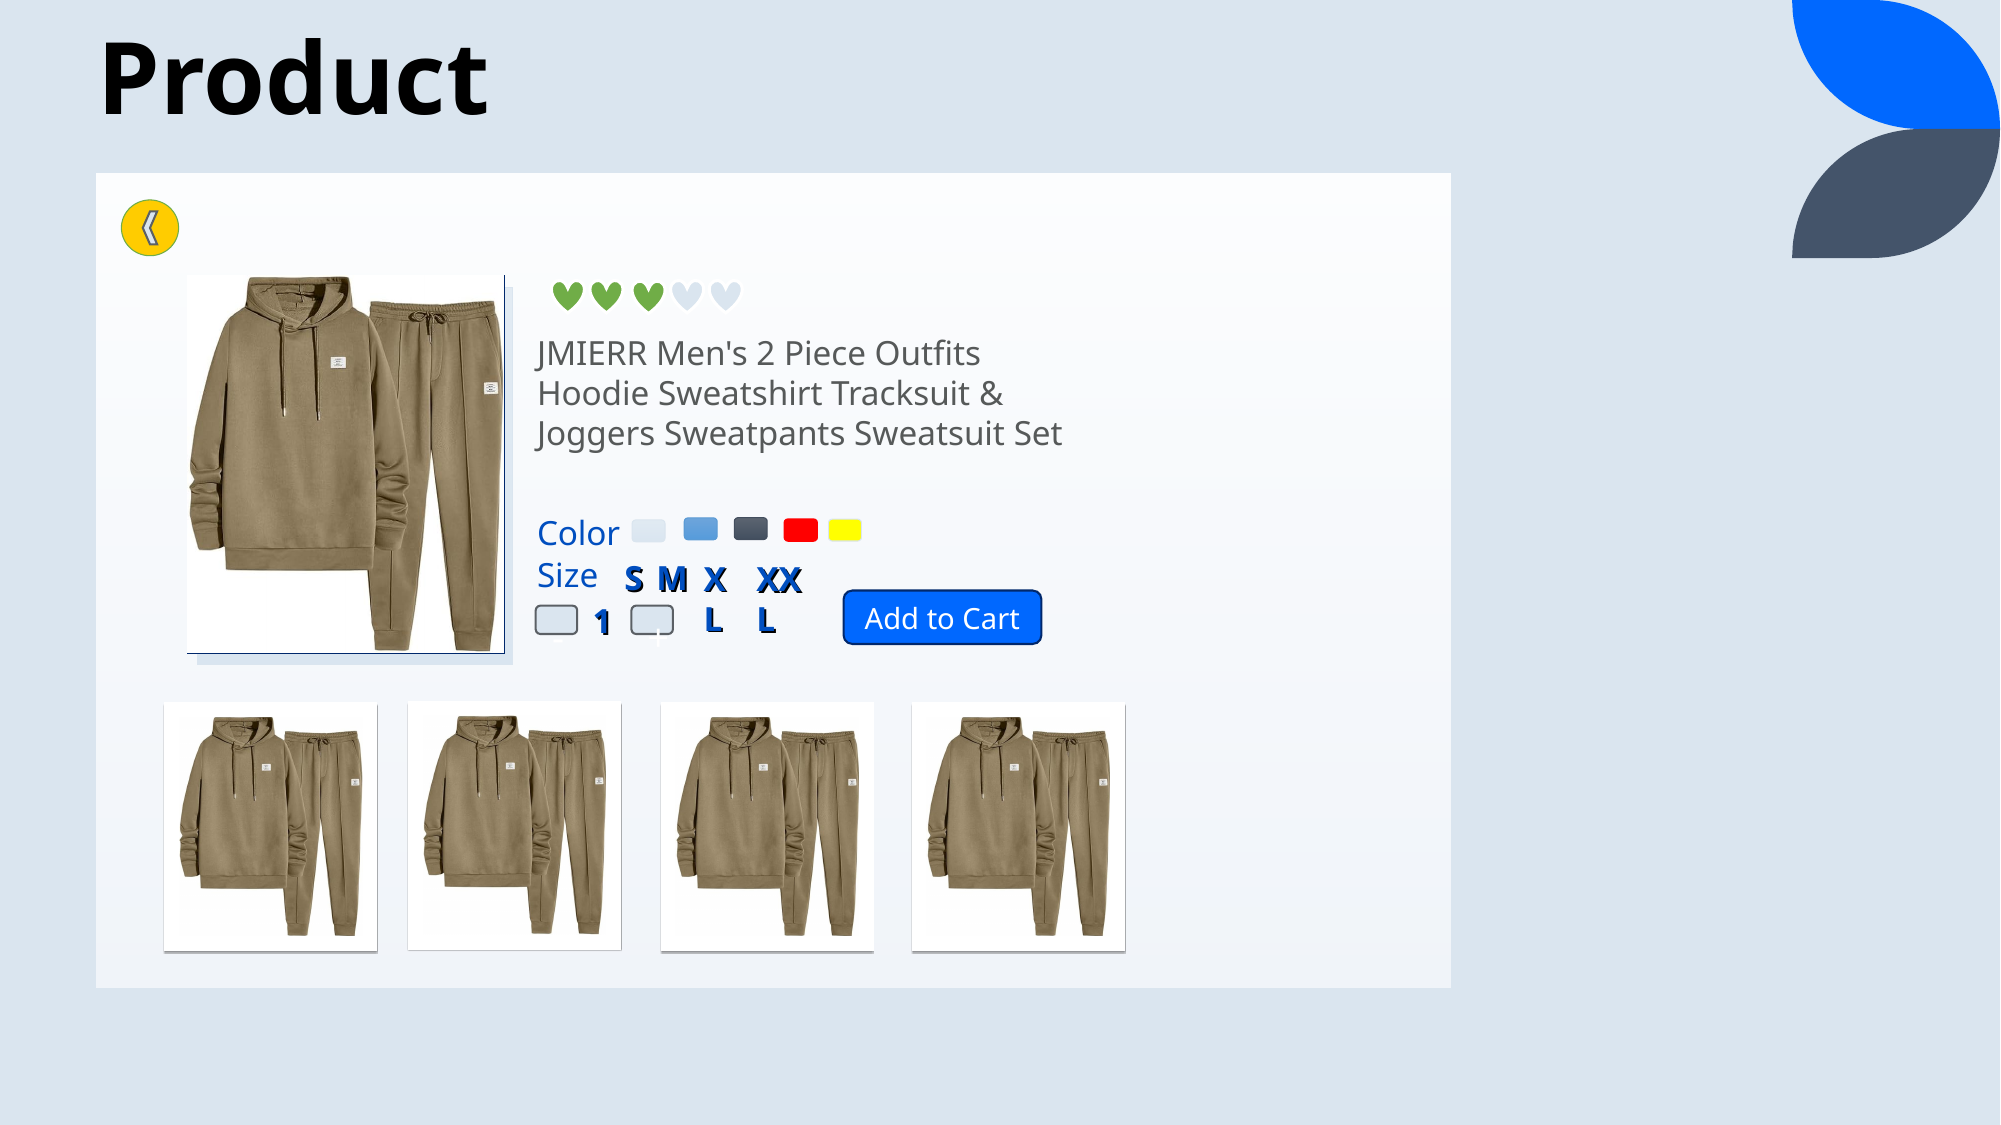

# Product
JMIERR Men's 2 Piece Outfits Hoodie Sweatshirt Tracksuit & Joggers Sweatpants Sweatsuit Set
Color
Size
S
M
XL
XXL
Add to Cart
1
-
+